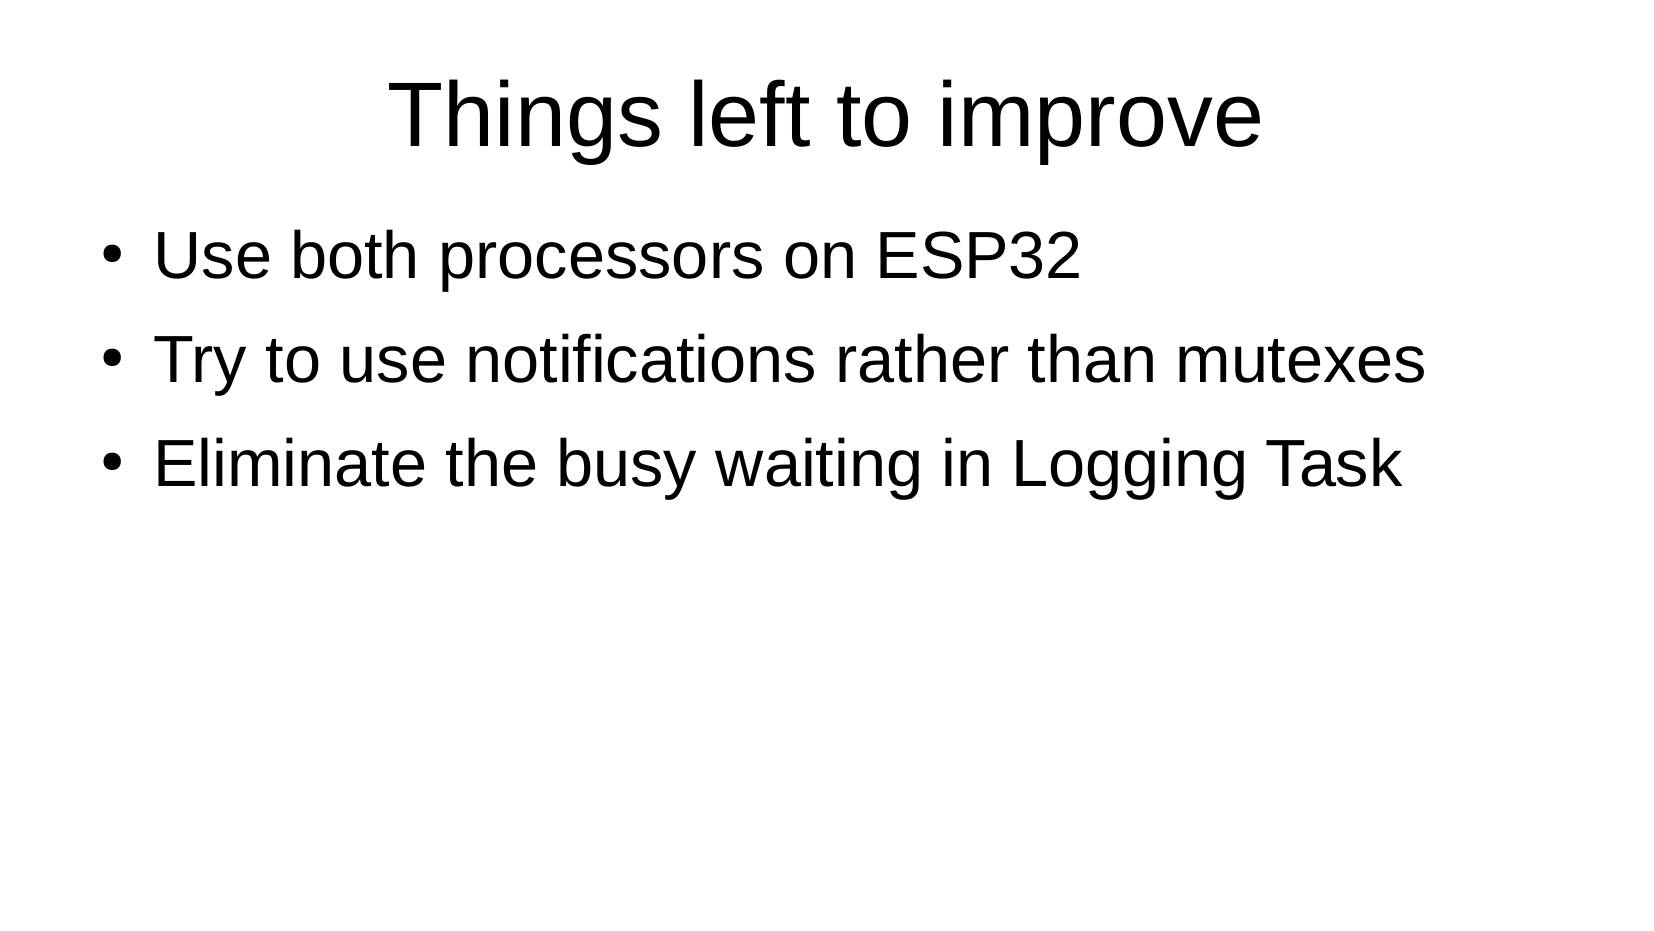

# Things left to improve
Use both processors on ESP32
Try to use notifications rather than mutexes
Eliminate the busy waiting in Logging Task